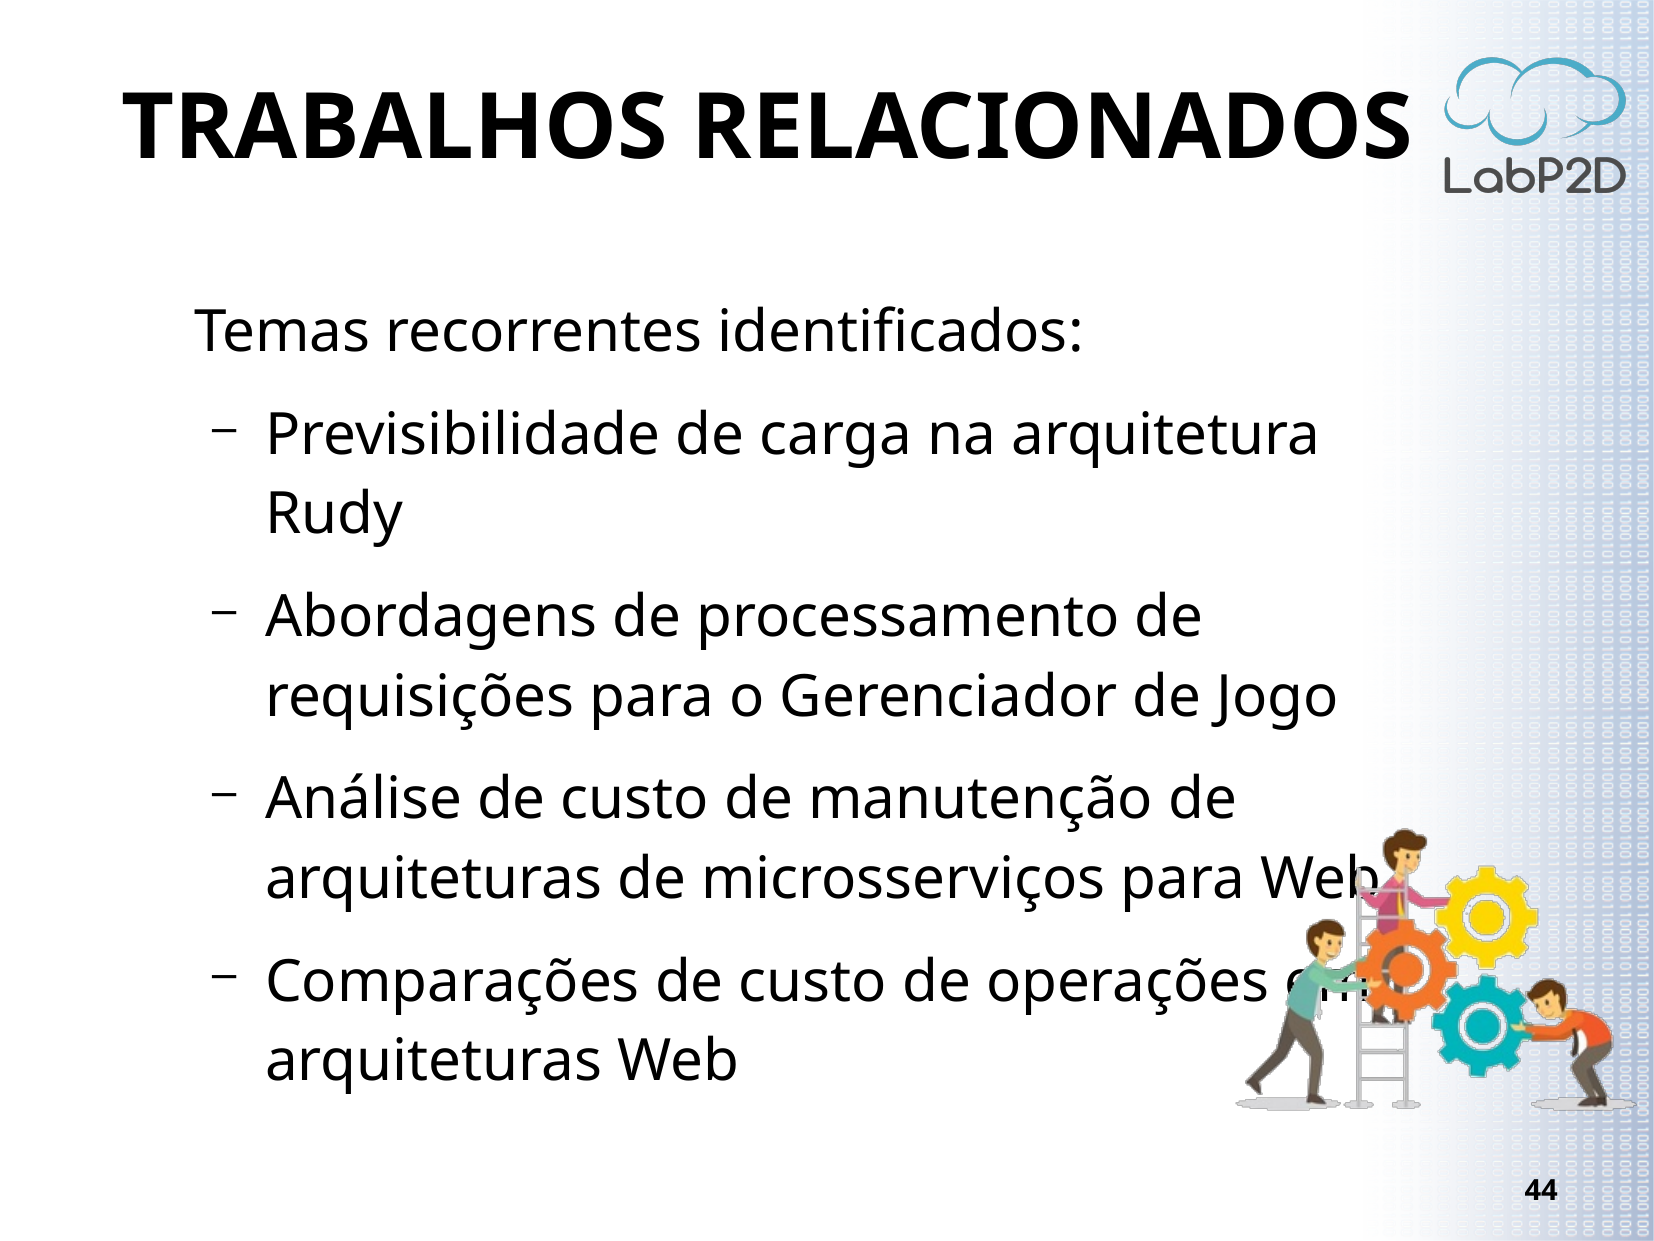

# TRABALHOS RELACIONADOS
Temas recorrentes identificados:
Previsibilidade de carga na arquitetura Rudy
Abordagens de processamento de requisições para o Gerenciador de Jogo
Análise de custo de manutenção de arquiteturas de microsserviços para Web
Comparações de custo de operações em arquiteturas Web
44